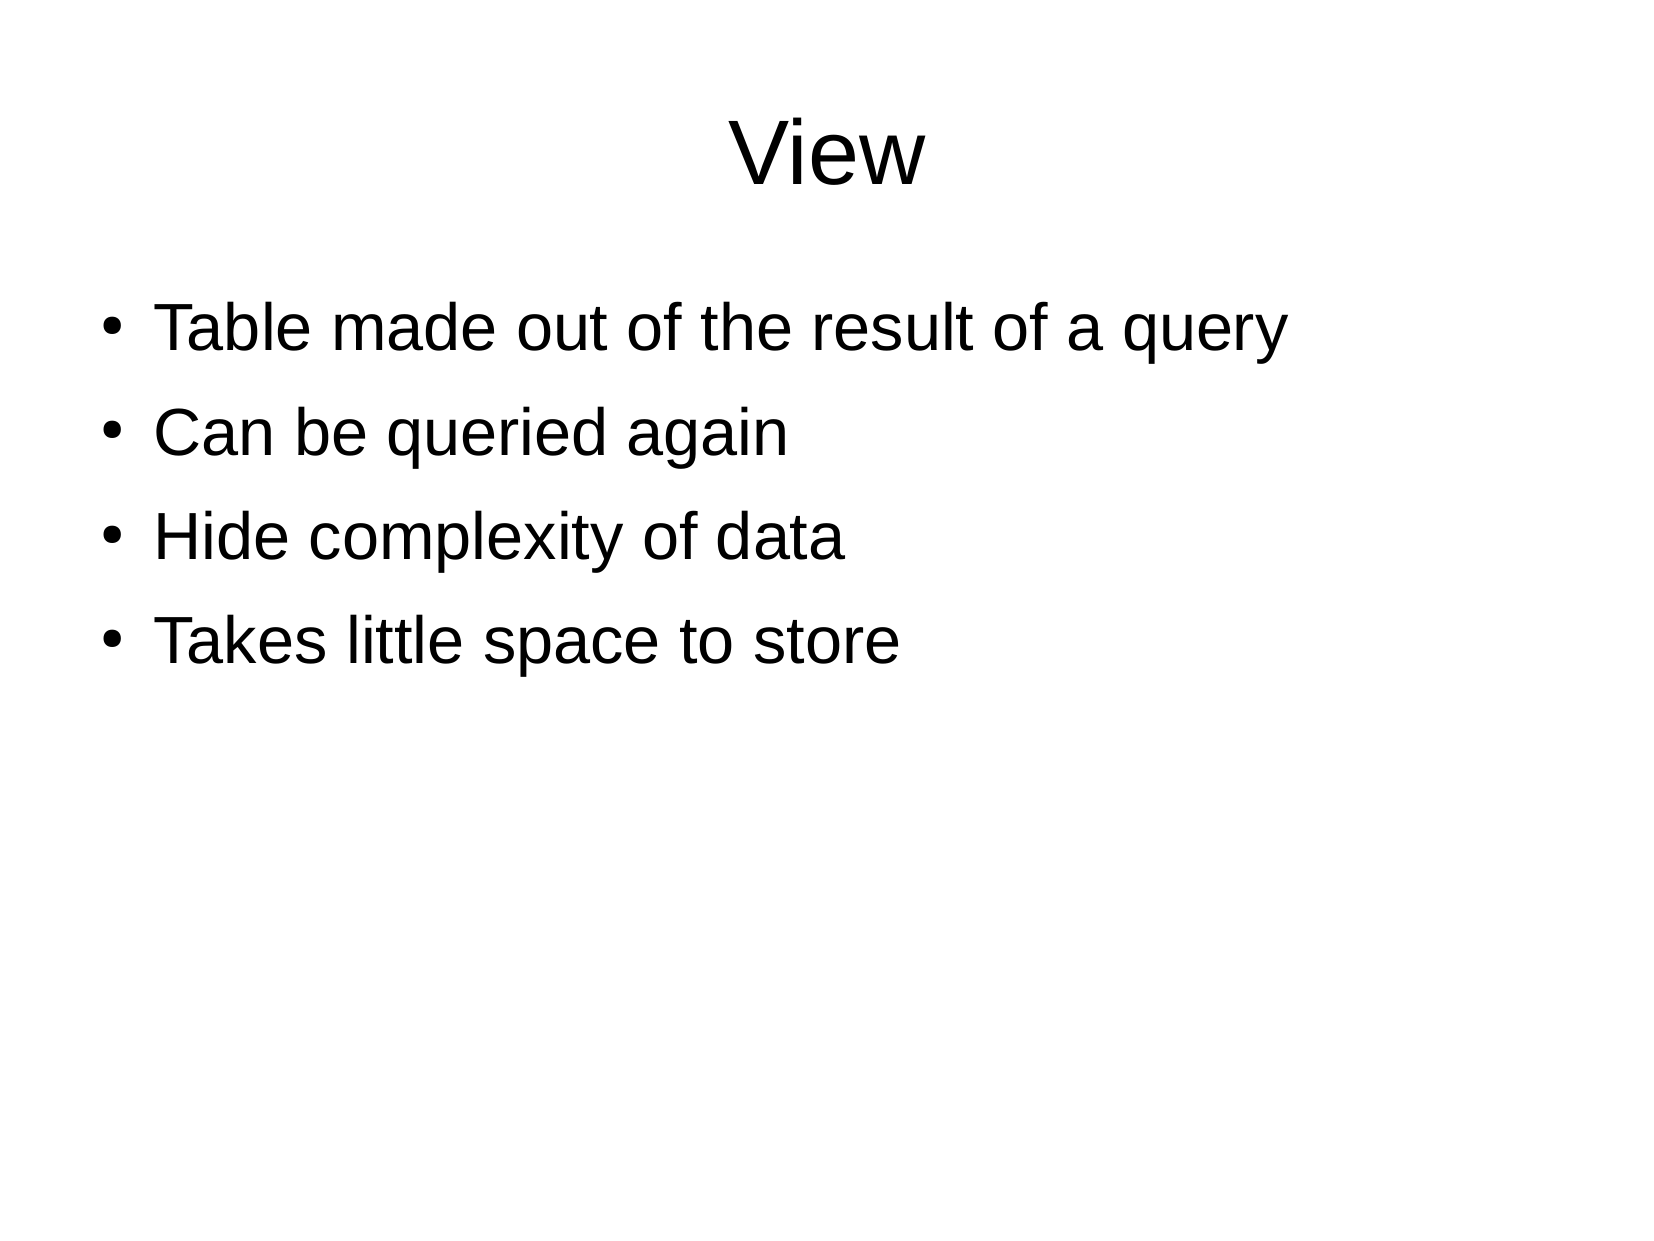

# View
Table made out of the result of a query
Can be queried again
Hide complexity of data
Takes little space to store